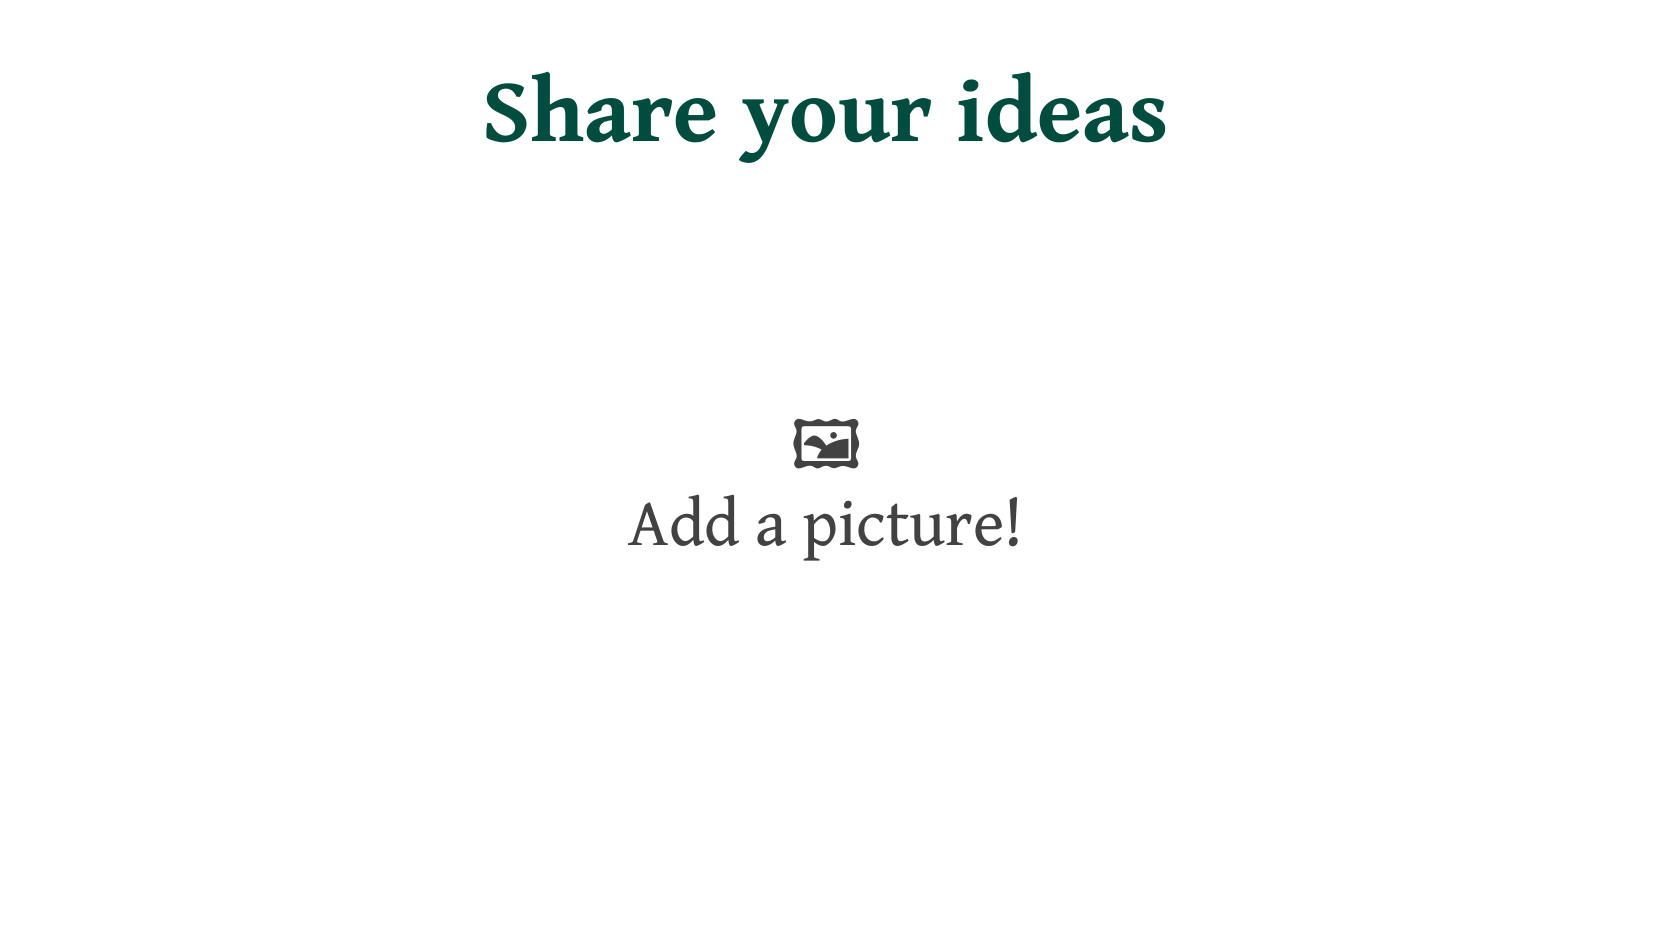

# Share your ideas
🖼
Add a picture!